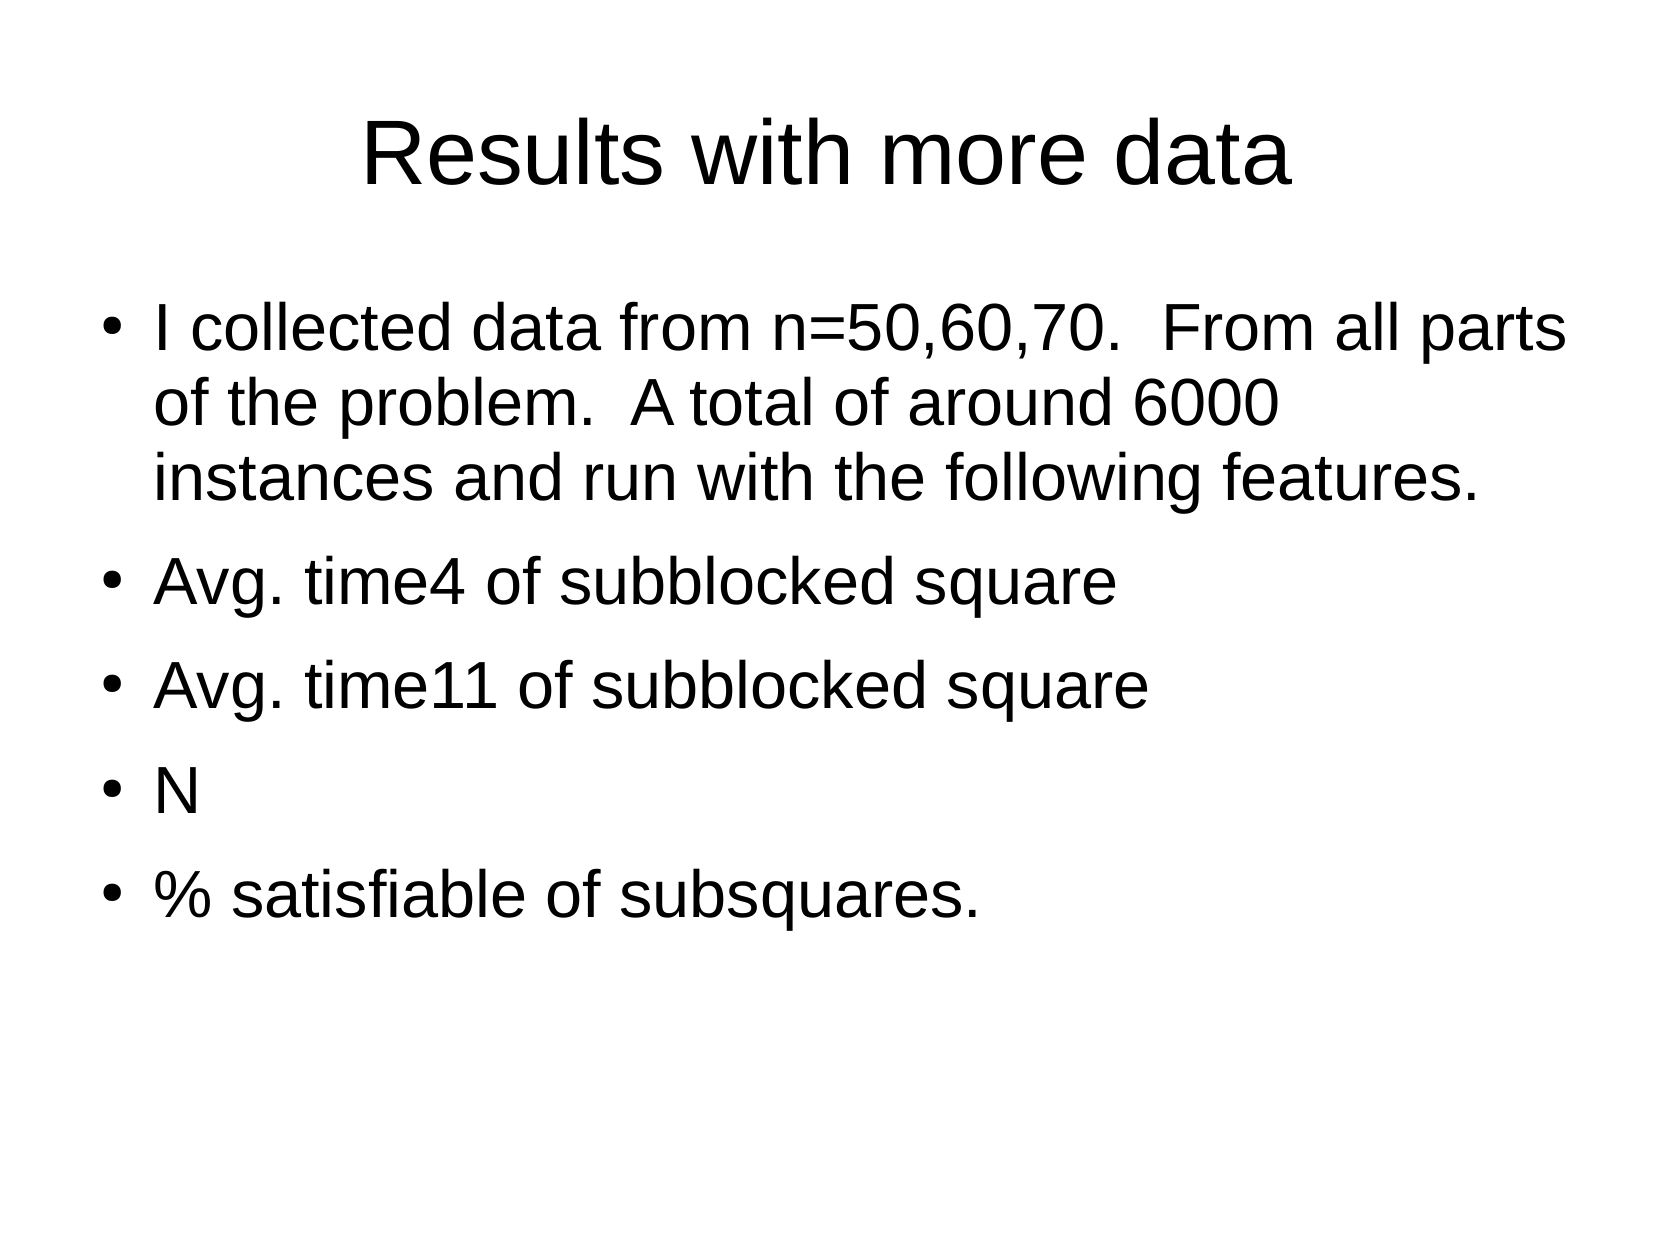

# Results with more data
I collected data from n=50,60,70. From all parts of the problem. A total of around 6000 instances and run with the following features.
Avg. time4 of subblocked square
Avg. time11 of subblocked square
N
% satisfiable of subsquares.